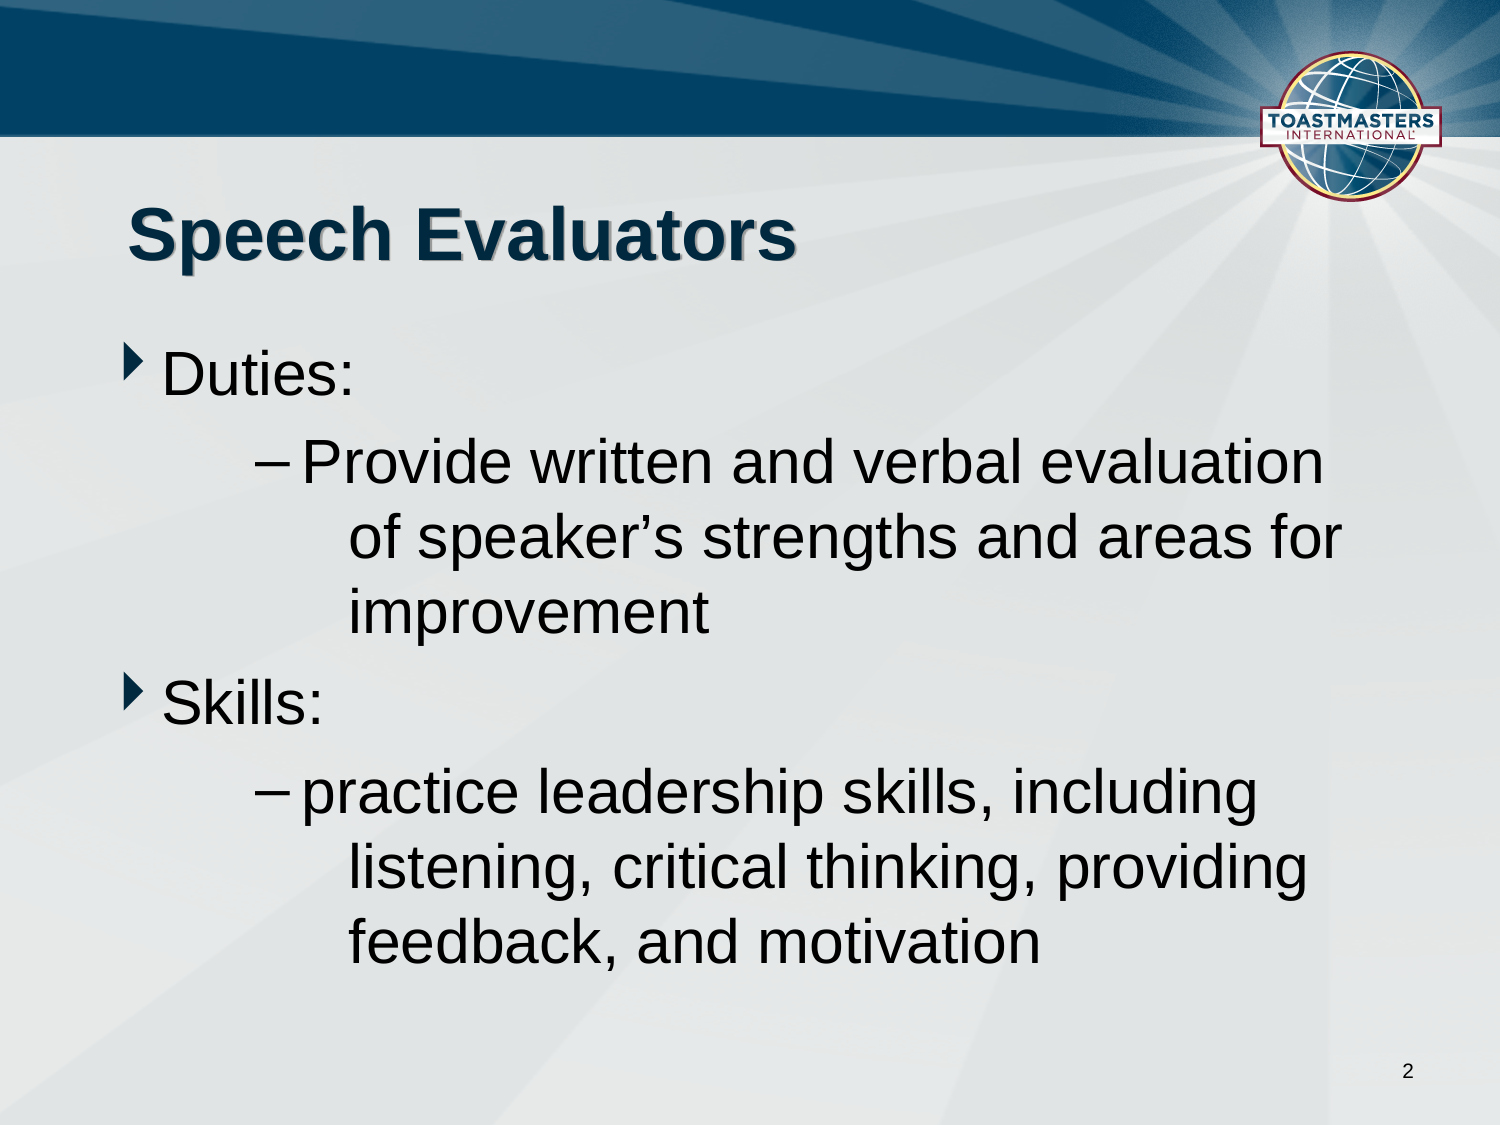

Speech Evaluators
# Duties:
Provide written and verbal evaluation of speaker’s strengths and areas for improvement
Skills:
practice leadership skills, including listening, critical thinking, providing feedback, and motivation
2